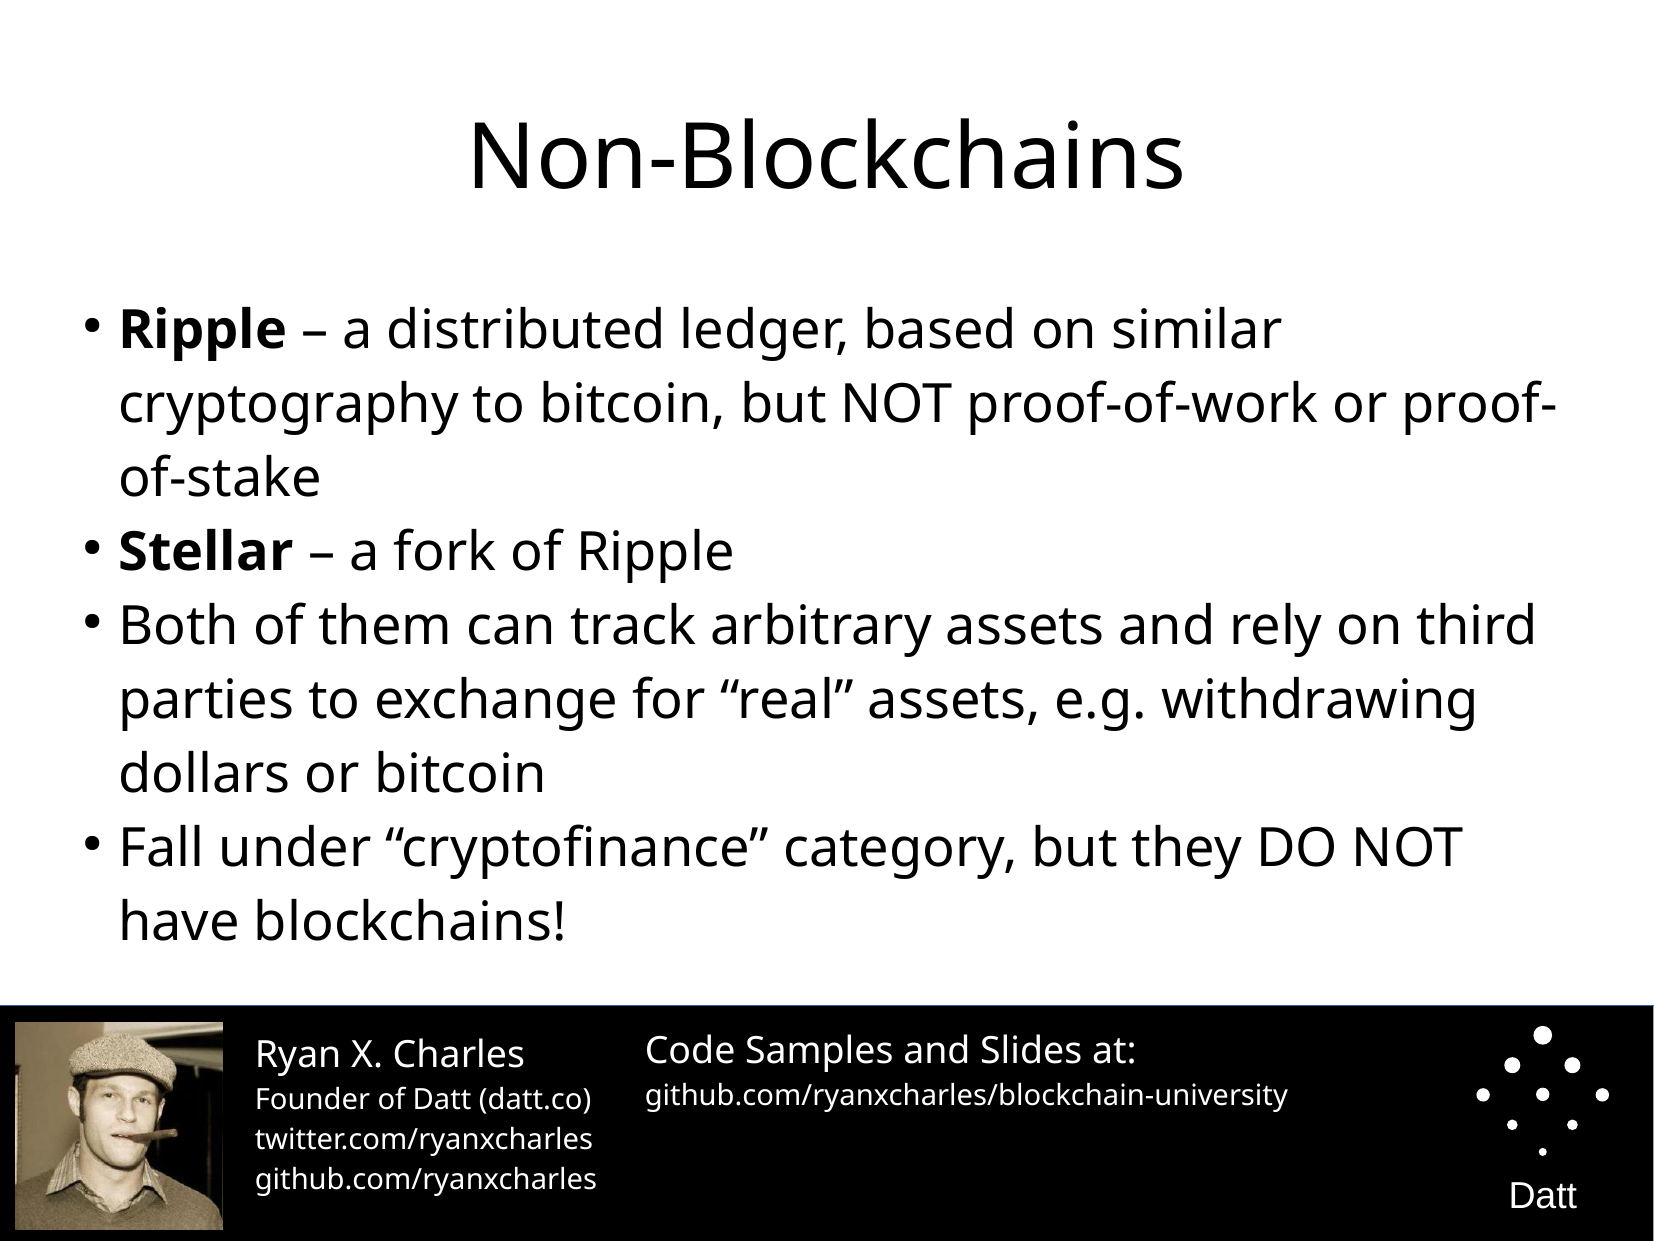

# Non-Blockchains
Ripple – a distributed ledger, based on similar cryptography to bitcoin, but NOT proof-of-work or proof-of-stake
Stellar – a fork of Ripple
Both of them can track arbitrary assets and rely on third parties to exchange for “real” assets, e.g. withdrawing dollars or bitcoin
Fall under “cryptofinance” category, but they DO NOT have blockchains!
Code Samples and Slides at:
github.com/ryanxcharles/blockchain-university
Ryan X. Charles
Founder of Datt (datt.co)
twitter.com/ryanxcharles
github.com/ryanxcharles
Datt